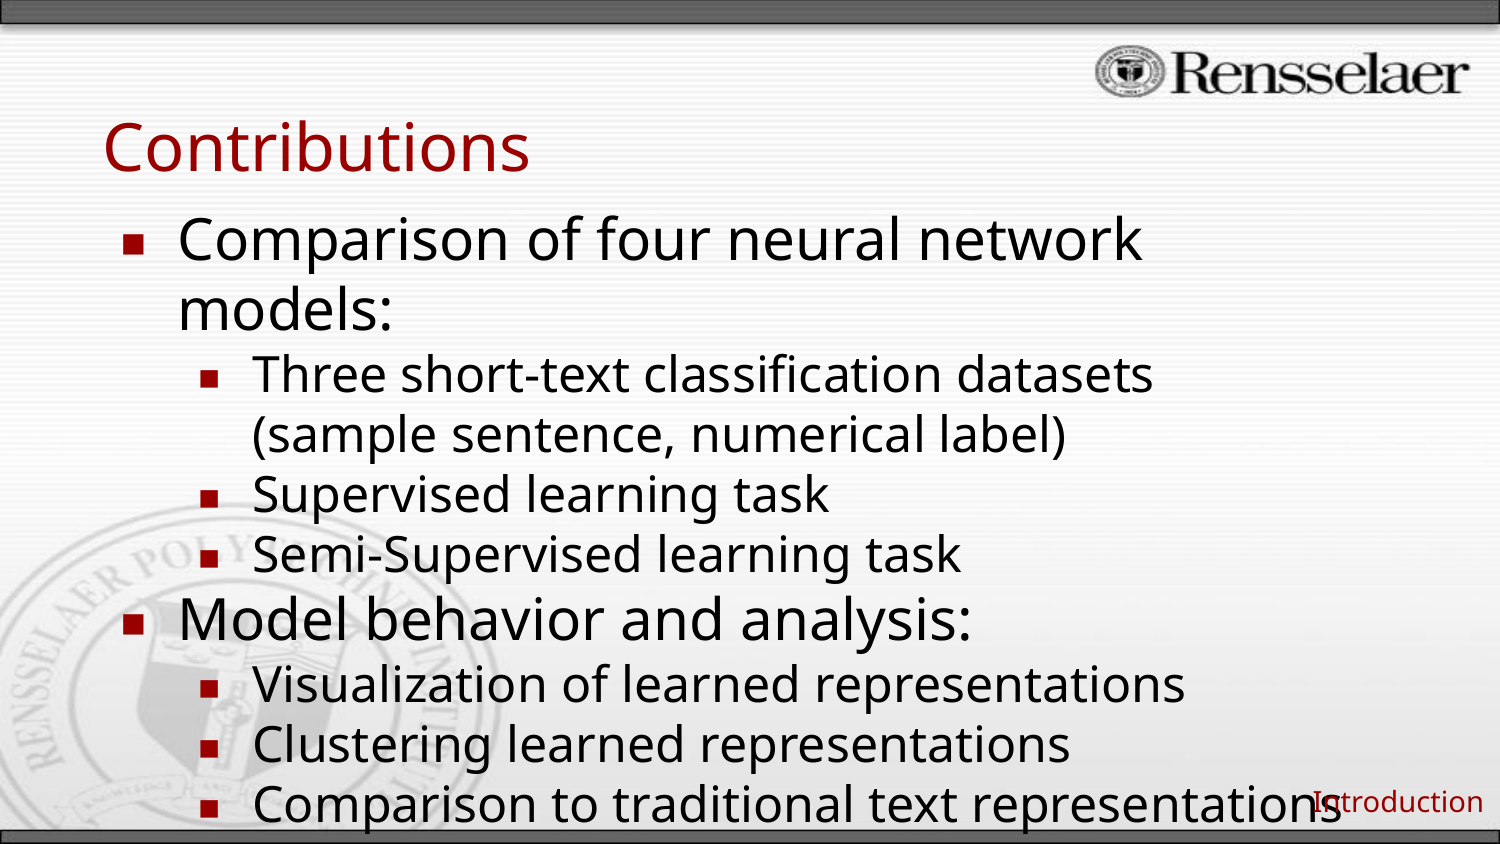

# Contributions
Comparison of four neural network models:
Three short-text classification datasets (sample sentence, numerical label)
Supervised learning task
Semi-Supervised learning task
Model behavior and analysis:
Visualization of learned representations
Clustering learned representations
Comparison to traditional text representations
Introduction